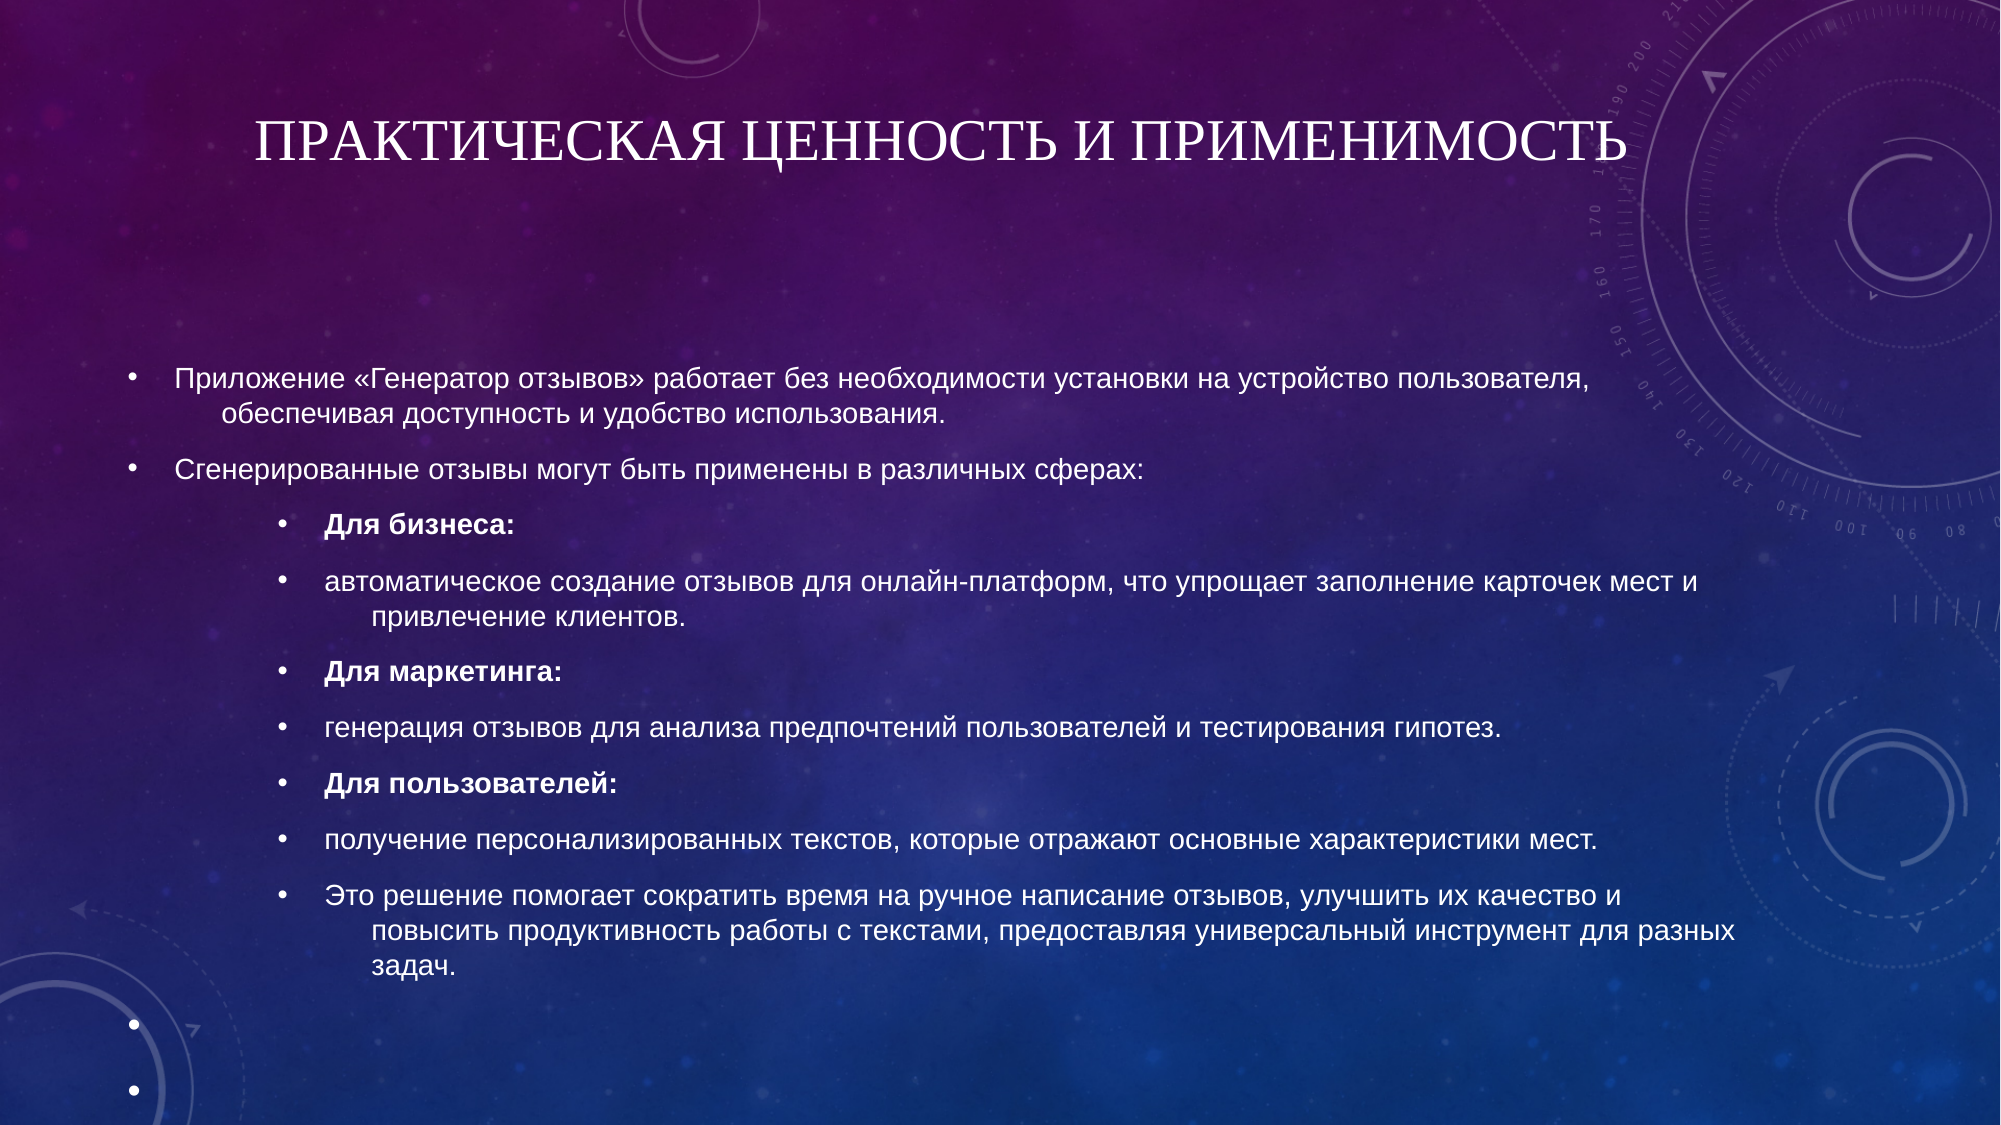

# Практическая ценность и применимость
Приложение «Генератор отзывов» работает без необходимости установки на устройство пользователя, обеспечивая доступность и удобство использования.
Сгенерированные отзывы могут быть применены в различных сферах:
Для бизнеса:
автоматическое создание отзывов для онлайн-платформ, что упрощает заполнение карточек мест и привлечение клиентов.
Для маркетинга:
генерация отзывов для анализа предпочтений пользователей и тестирования гипотез.
Для пользователей:
получение персонализированных текстов, которые отражают основные характеристики мест.
Это решение помогает сократить время на ручное написание отзывов, улучшить их качество и повысить продуктивность работы с текстами, предоставляя универсальный инструмент для разных задач.